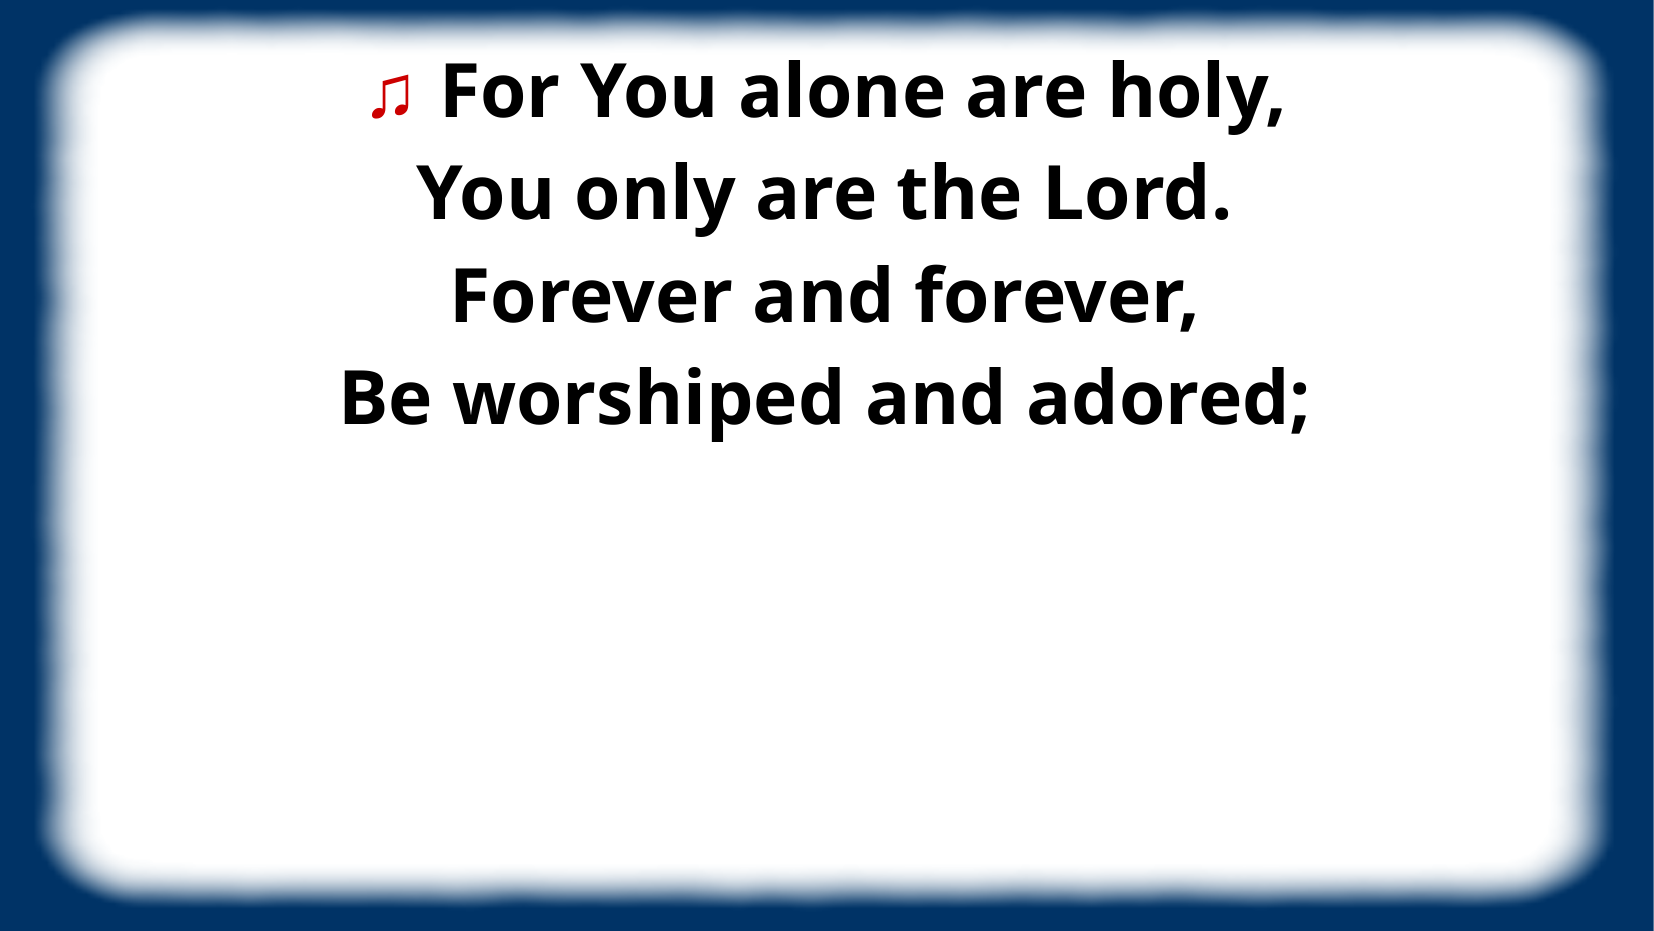

♫ For You alone are holy,
You only are the Lord.
Forever and forever,
Be worshiped and adored;